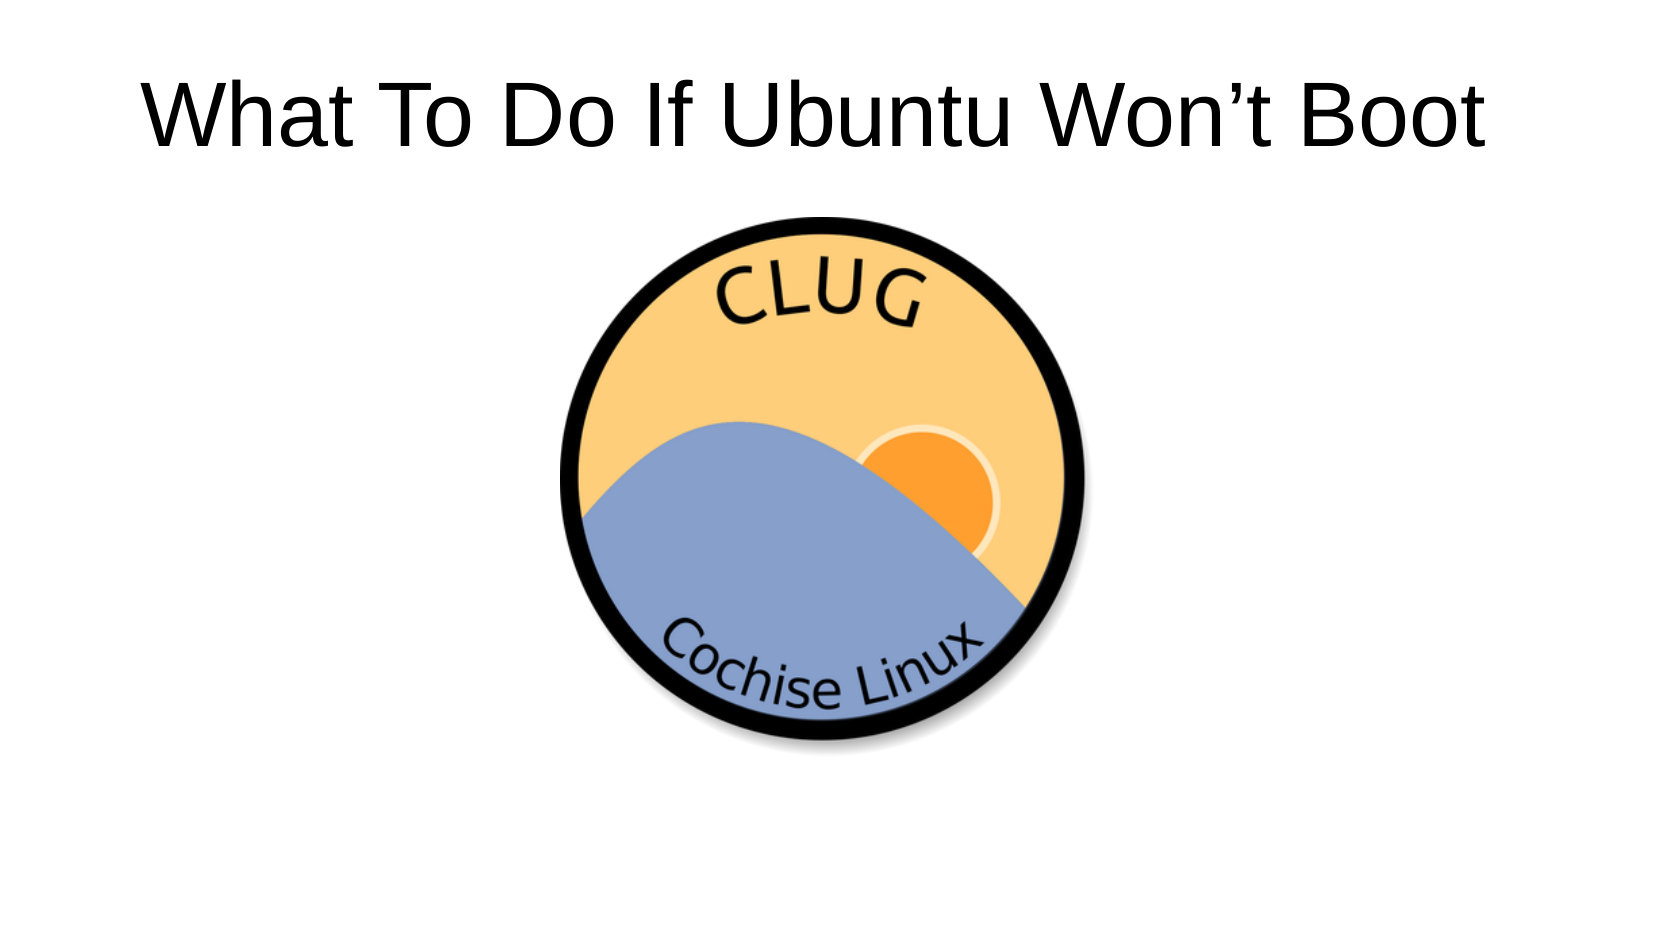

# What To Do If Ubuntu Won’t Boot